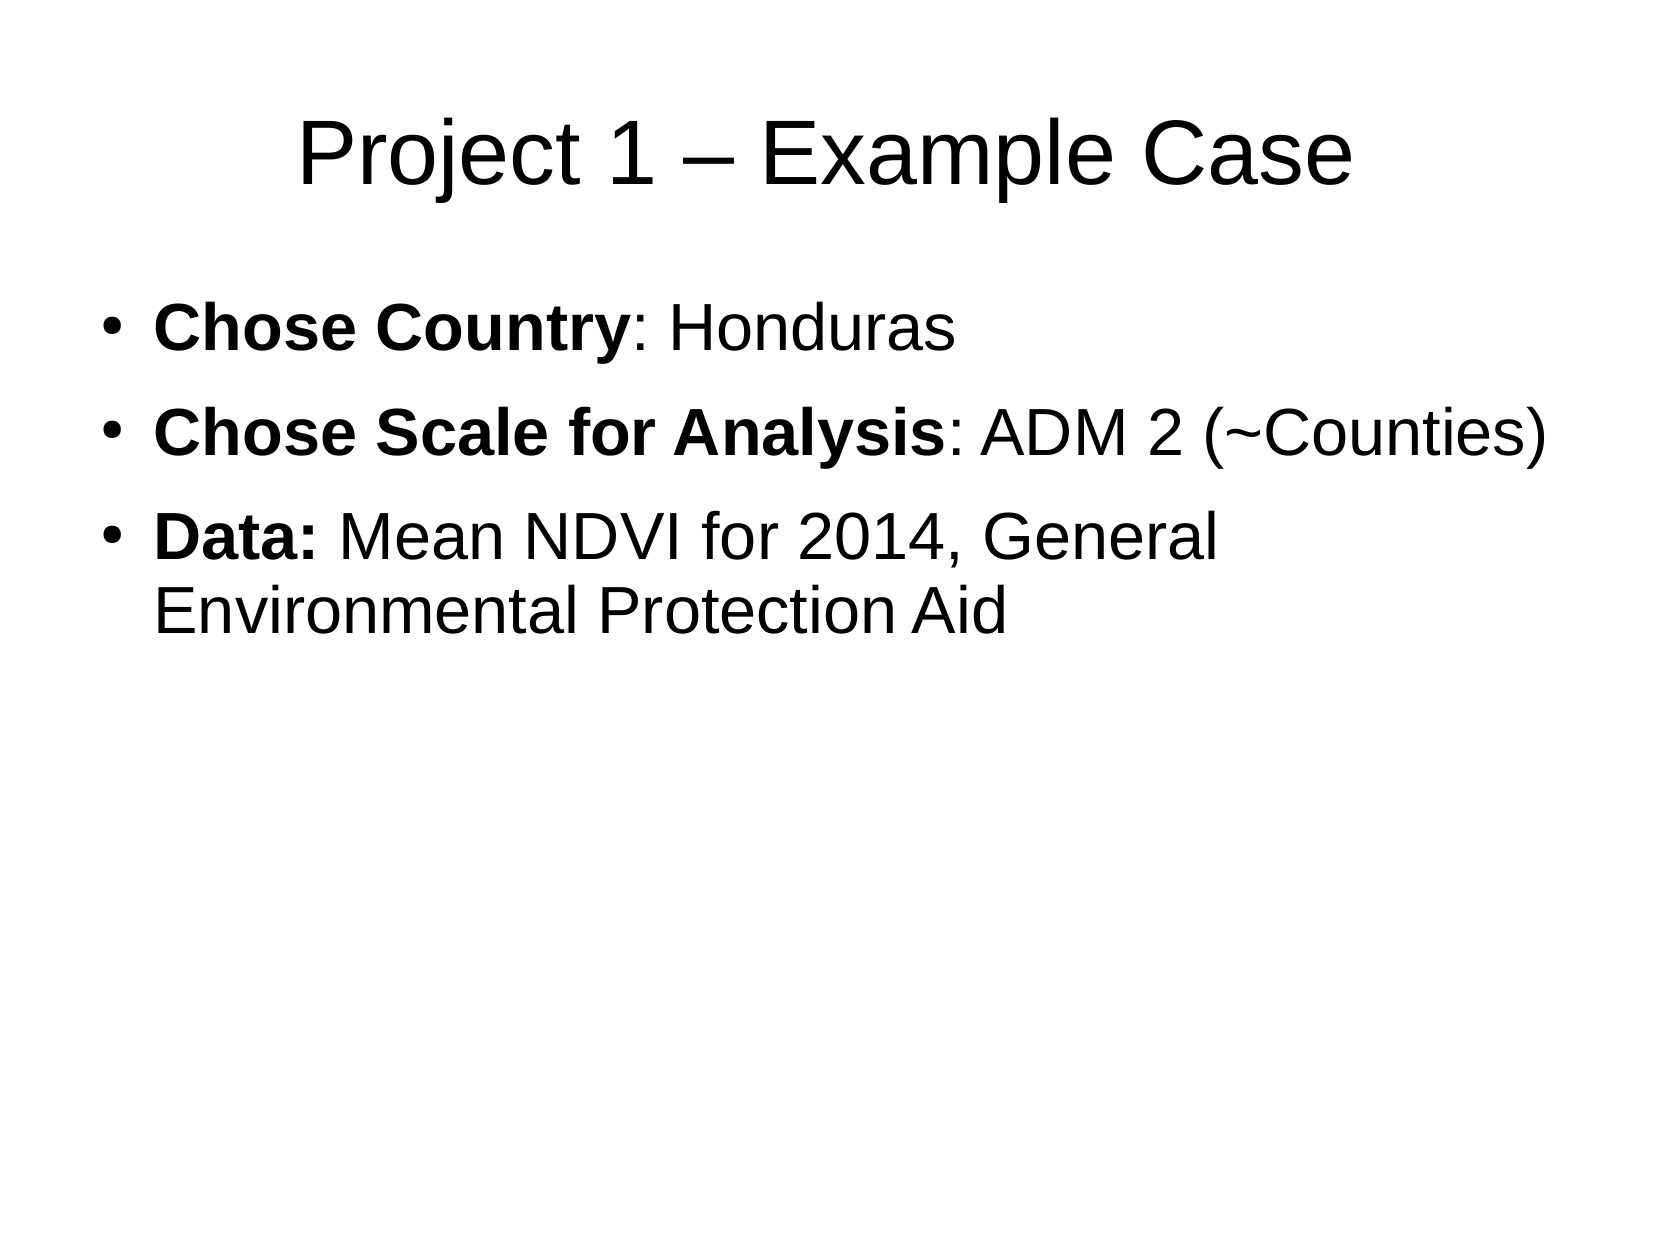

# Project 1 – Example Case
Chose Country: Honduras
Chose Scale for Analysis: ADM 2 (~Counties)
Data: Mean NDVI for 2014, General Environmental Protection Aid